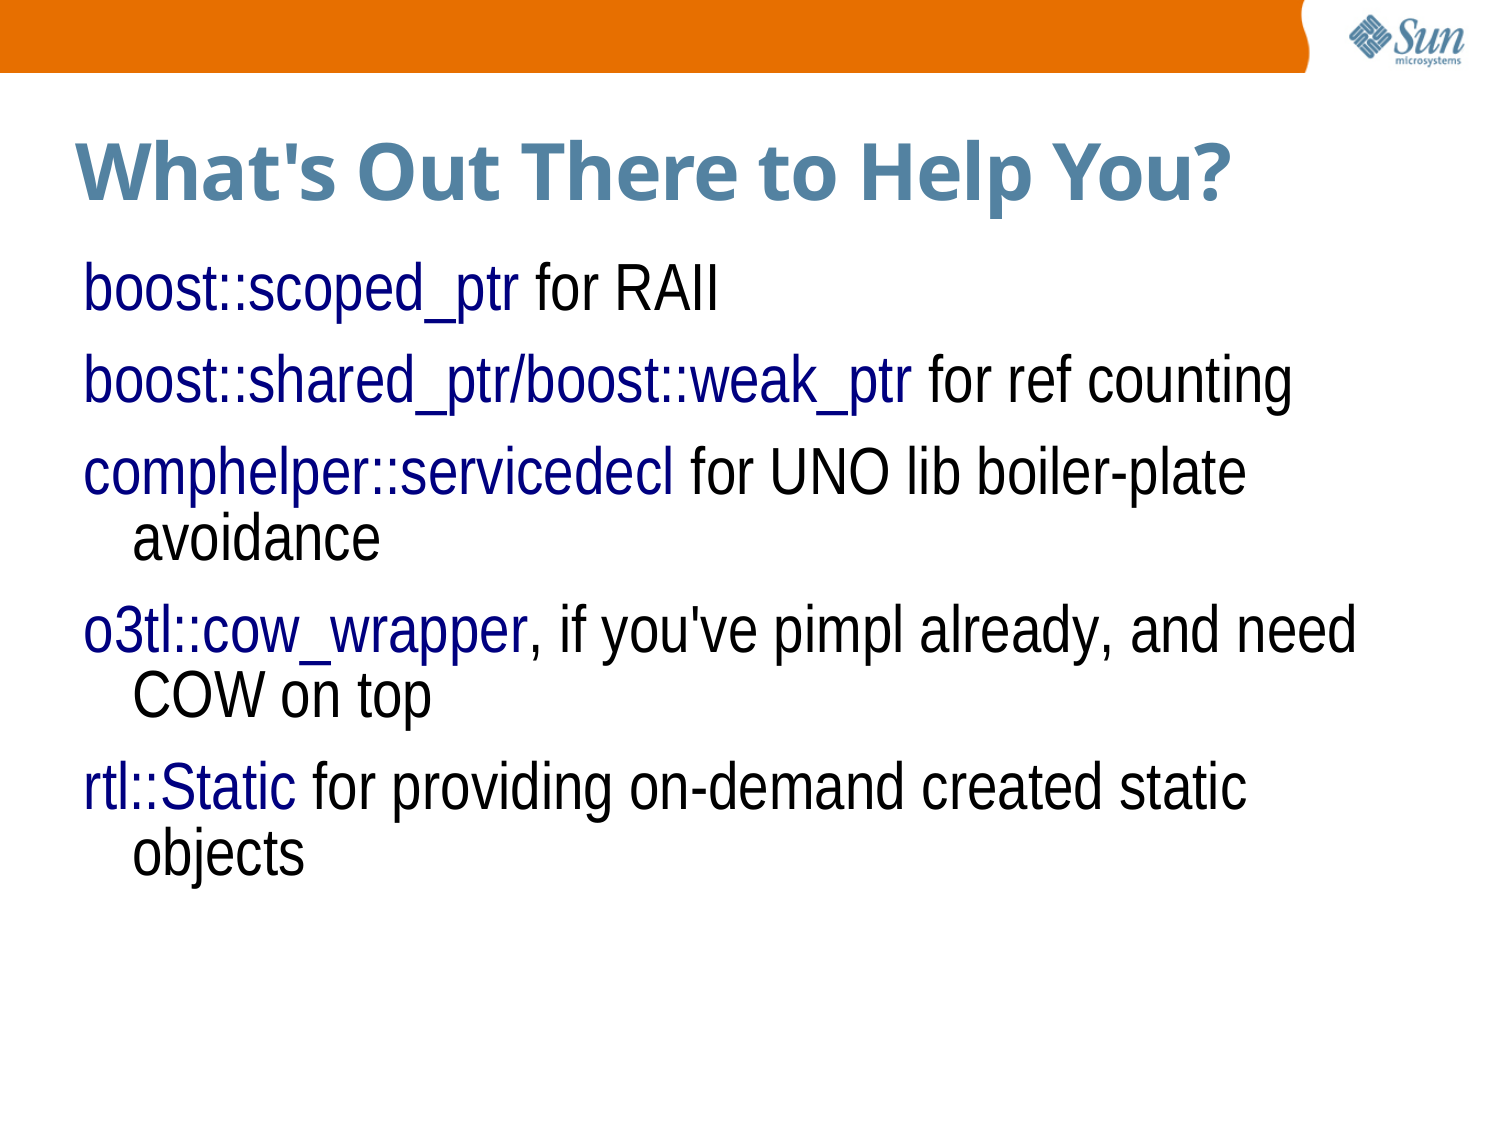

# What's Out There to Help You?
boost::scoped_ptr for RAII
boost::shared_ptr/boost::weak_ptr for ref counting
comphelper::servicedecl for UNO lib boiler-plate avoidance
o3tl::cow_wrapper, if you've pimpl already, and need COW on top
rtl::Static for providing on-demand created static objects